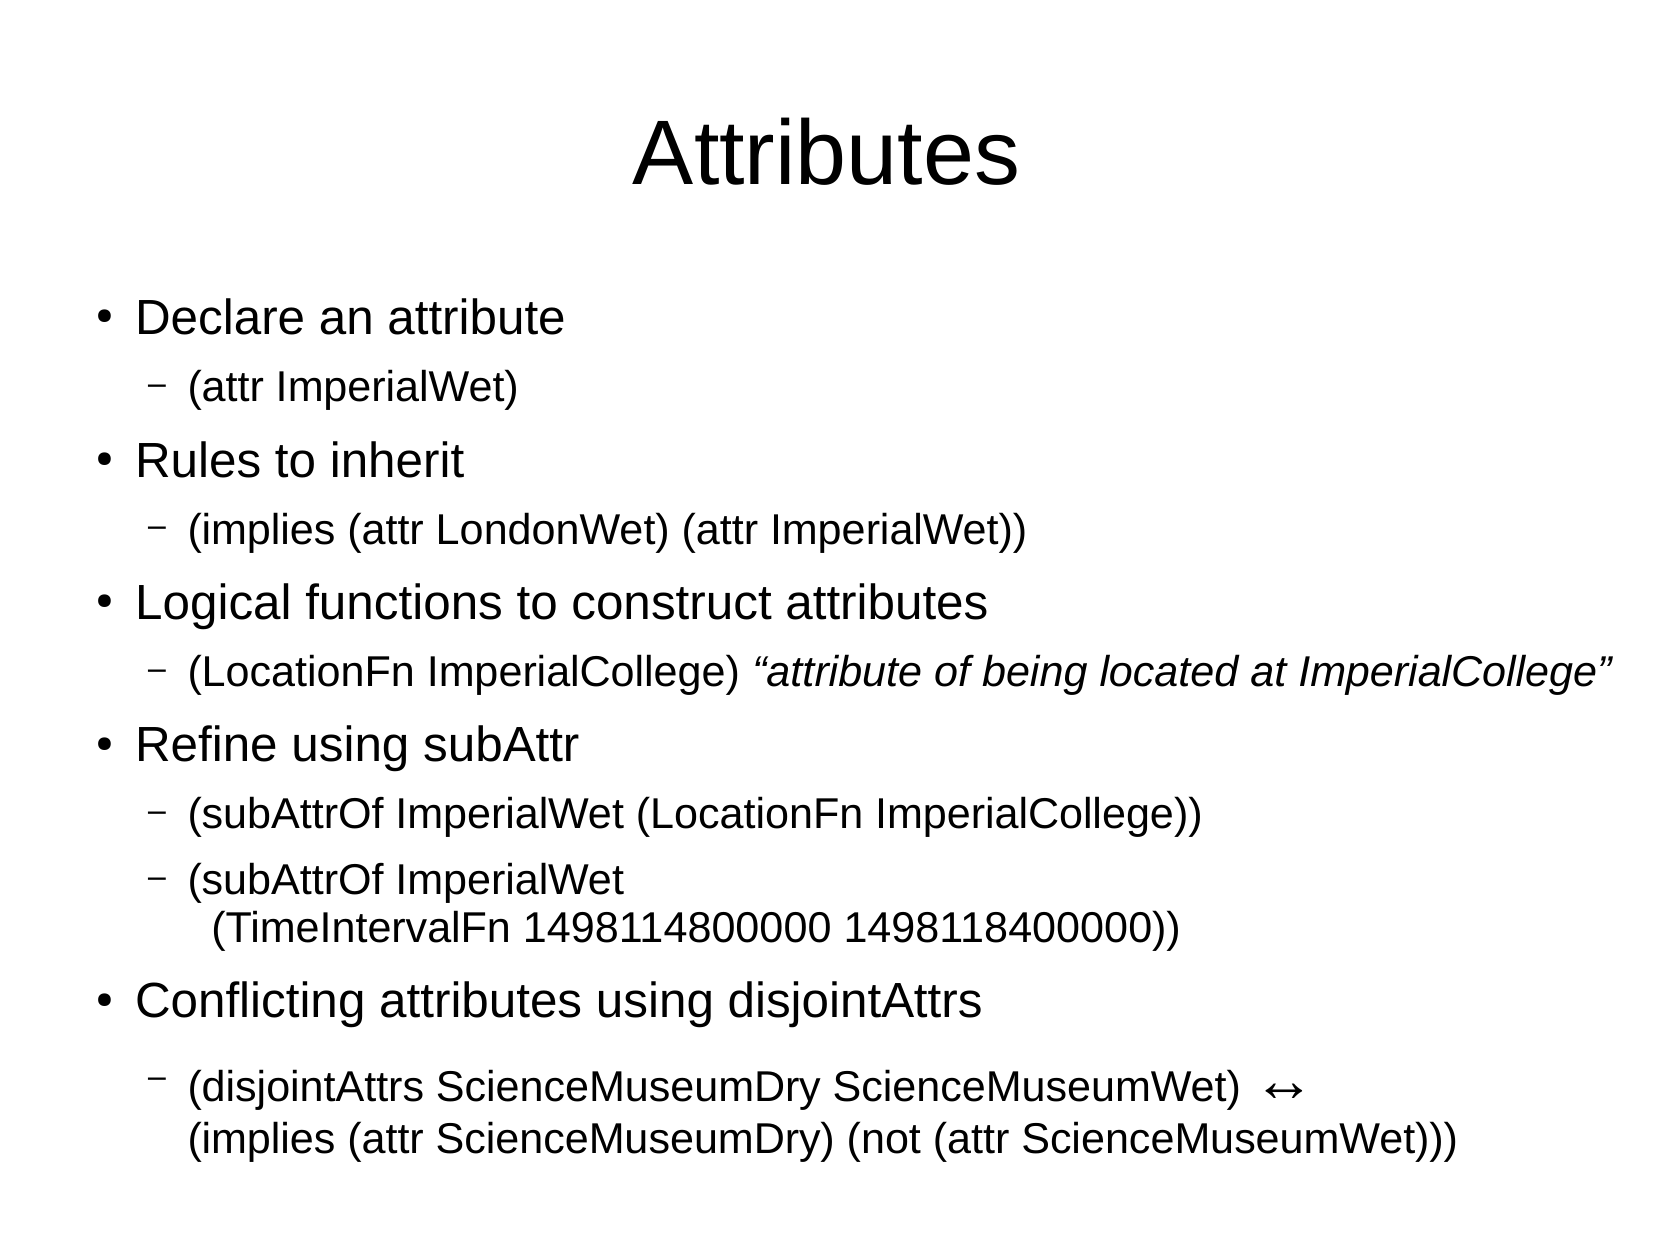

# Attributes
Declare an attribute
(attr ImperialWet)
Rules to inherit
(implies (attr LondonWet) (attr ImperialWet))
Logical functions to construct attributes
(LocationFn ImperialCollege) “attribute of being located at ImperialCollege”
Refine using subAttr
(subAttrOf ImperialWet (LocationFn ImperialCollege))
(subAttrOf ImperialWet
 (TimeIntervalFn 1498114800000 1498118400000))
Conflicting attributes using disjointAttrs
(disjointAttrs ScienceMuseumDry ScienceMuseumWet) ↔
(implies (attr ScienceMuseumDry) (not (attr ScienceMuseumWet)))